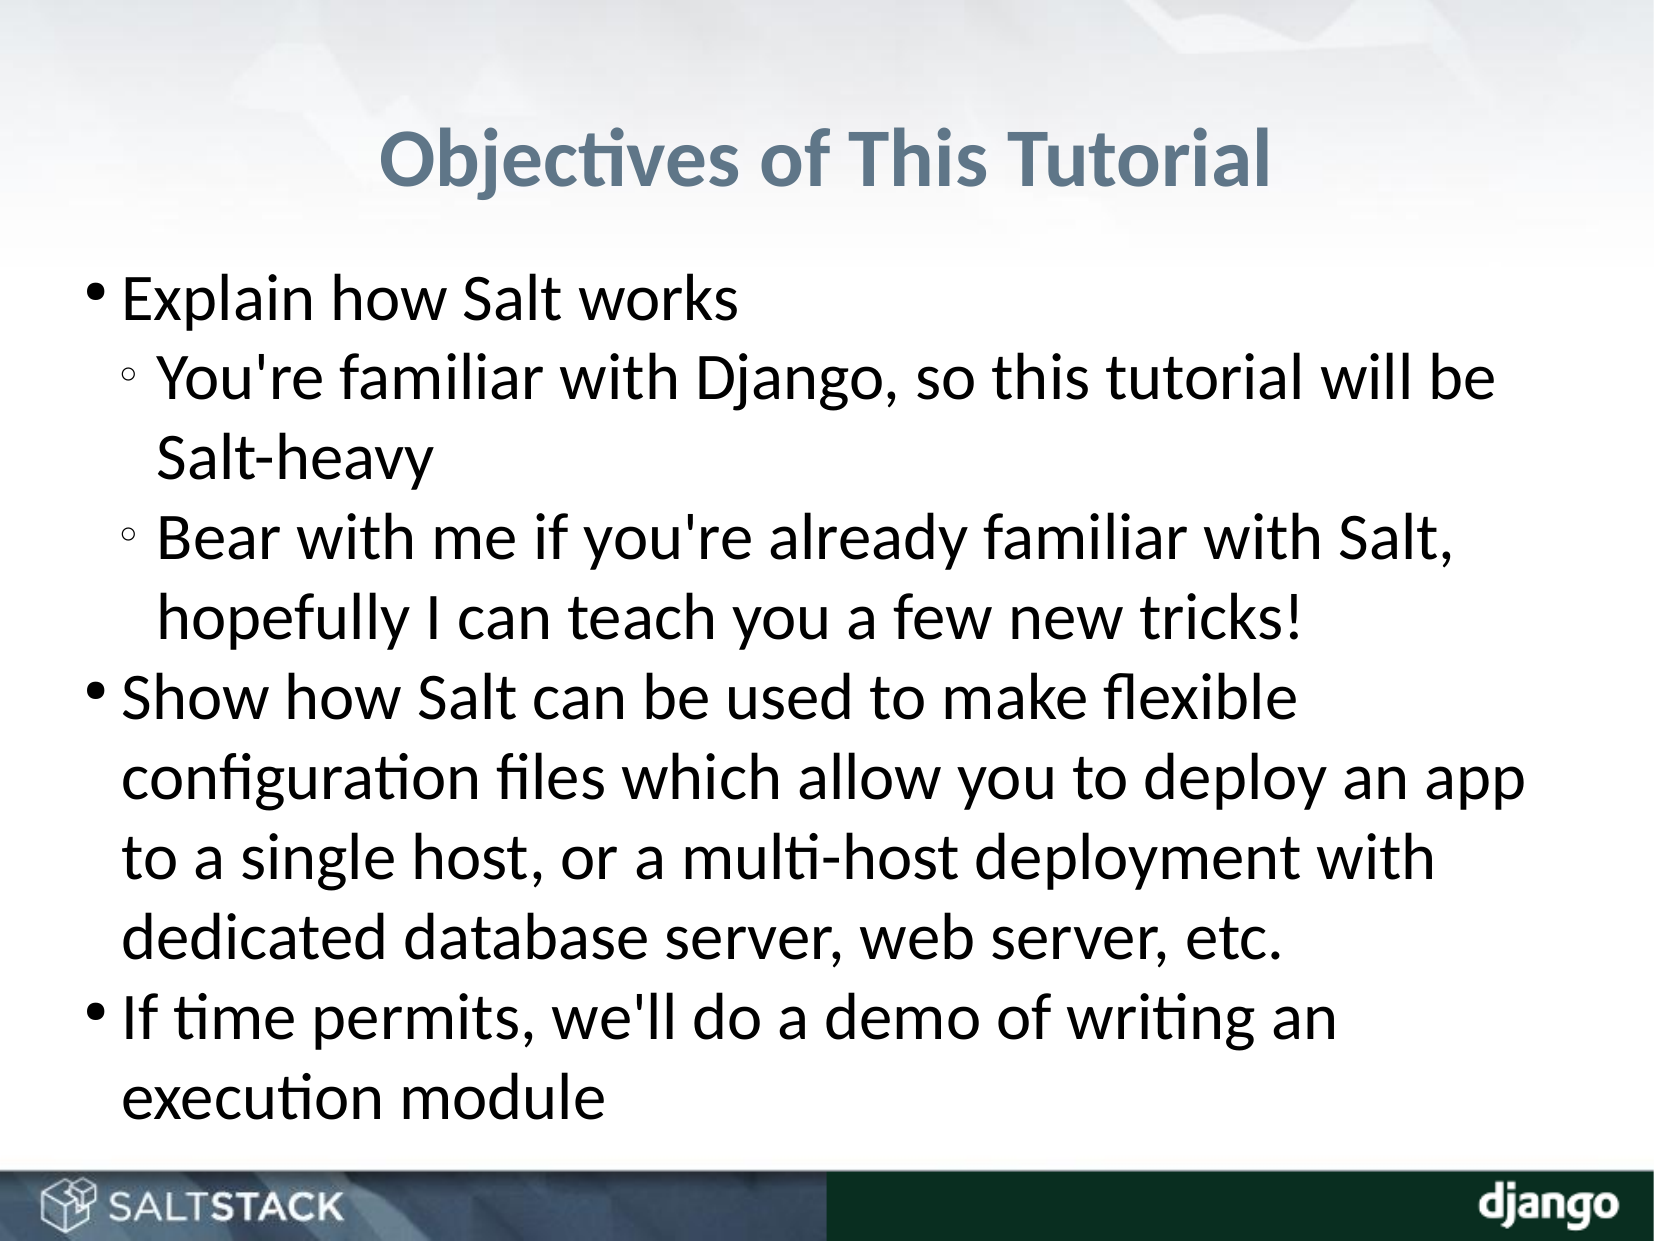

Objectives of This Tutorial
Explain how Salt works
You're familiar with Django, so this tutorial will be Salt-heavy
Bear with me if you're already familiar with Salt, hopefully I can teach you a few new tricks!
Show how Salt can be used to make flexible configuration files which allow you to deploy an app to a single host, or a multi-host deployment with dedicated database server, web server, etc.
If time permits, we'll do a demo of writing an execution module